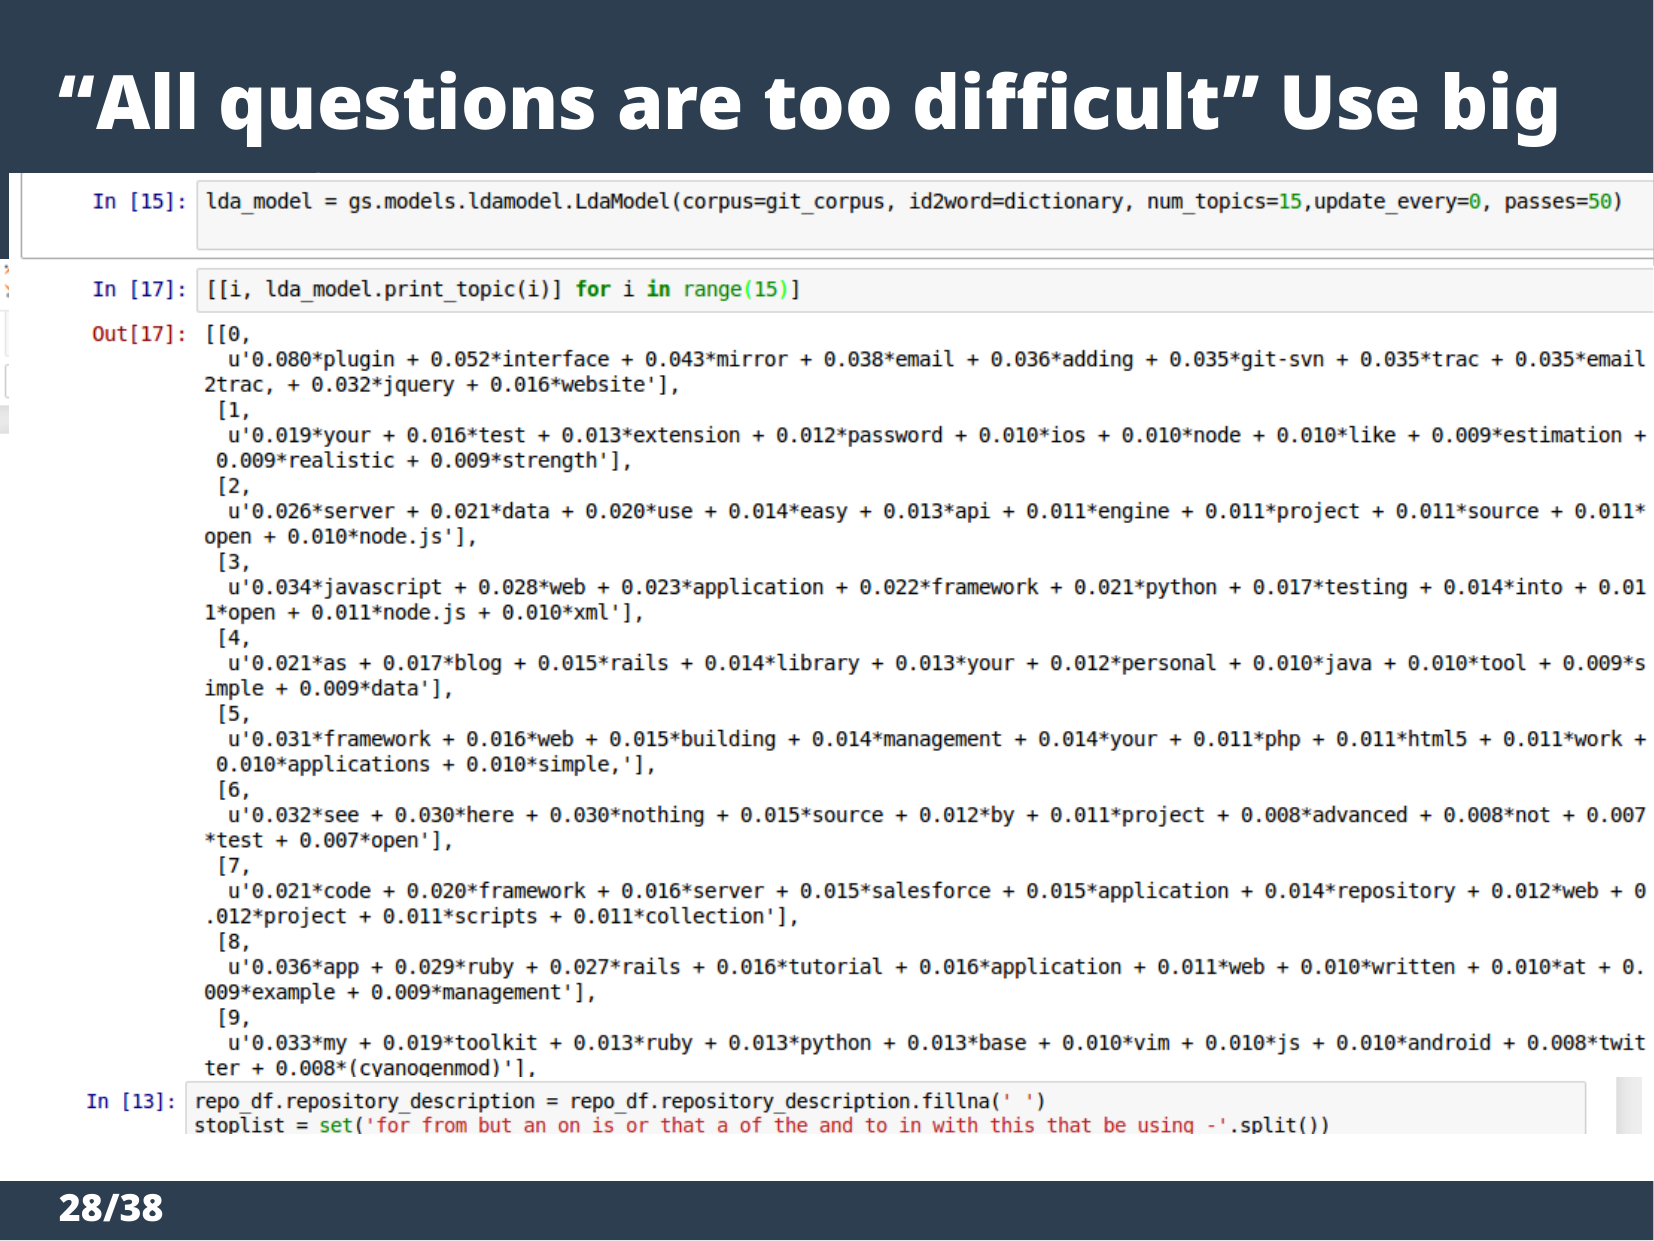

# “All questions are too difficult” Use big analytics?